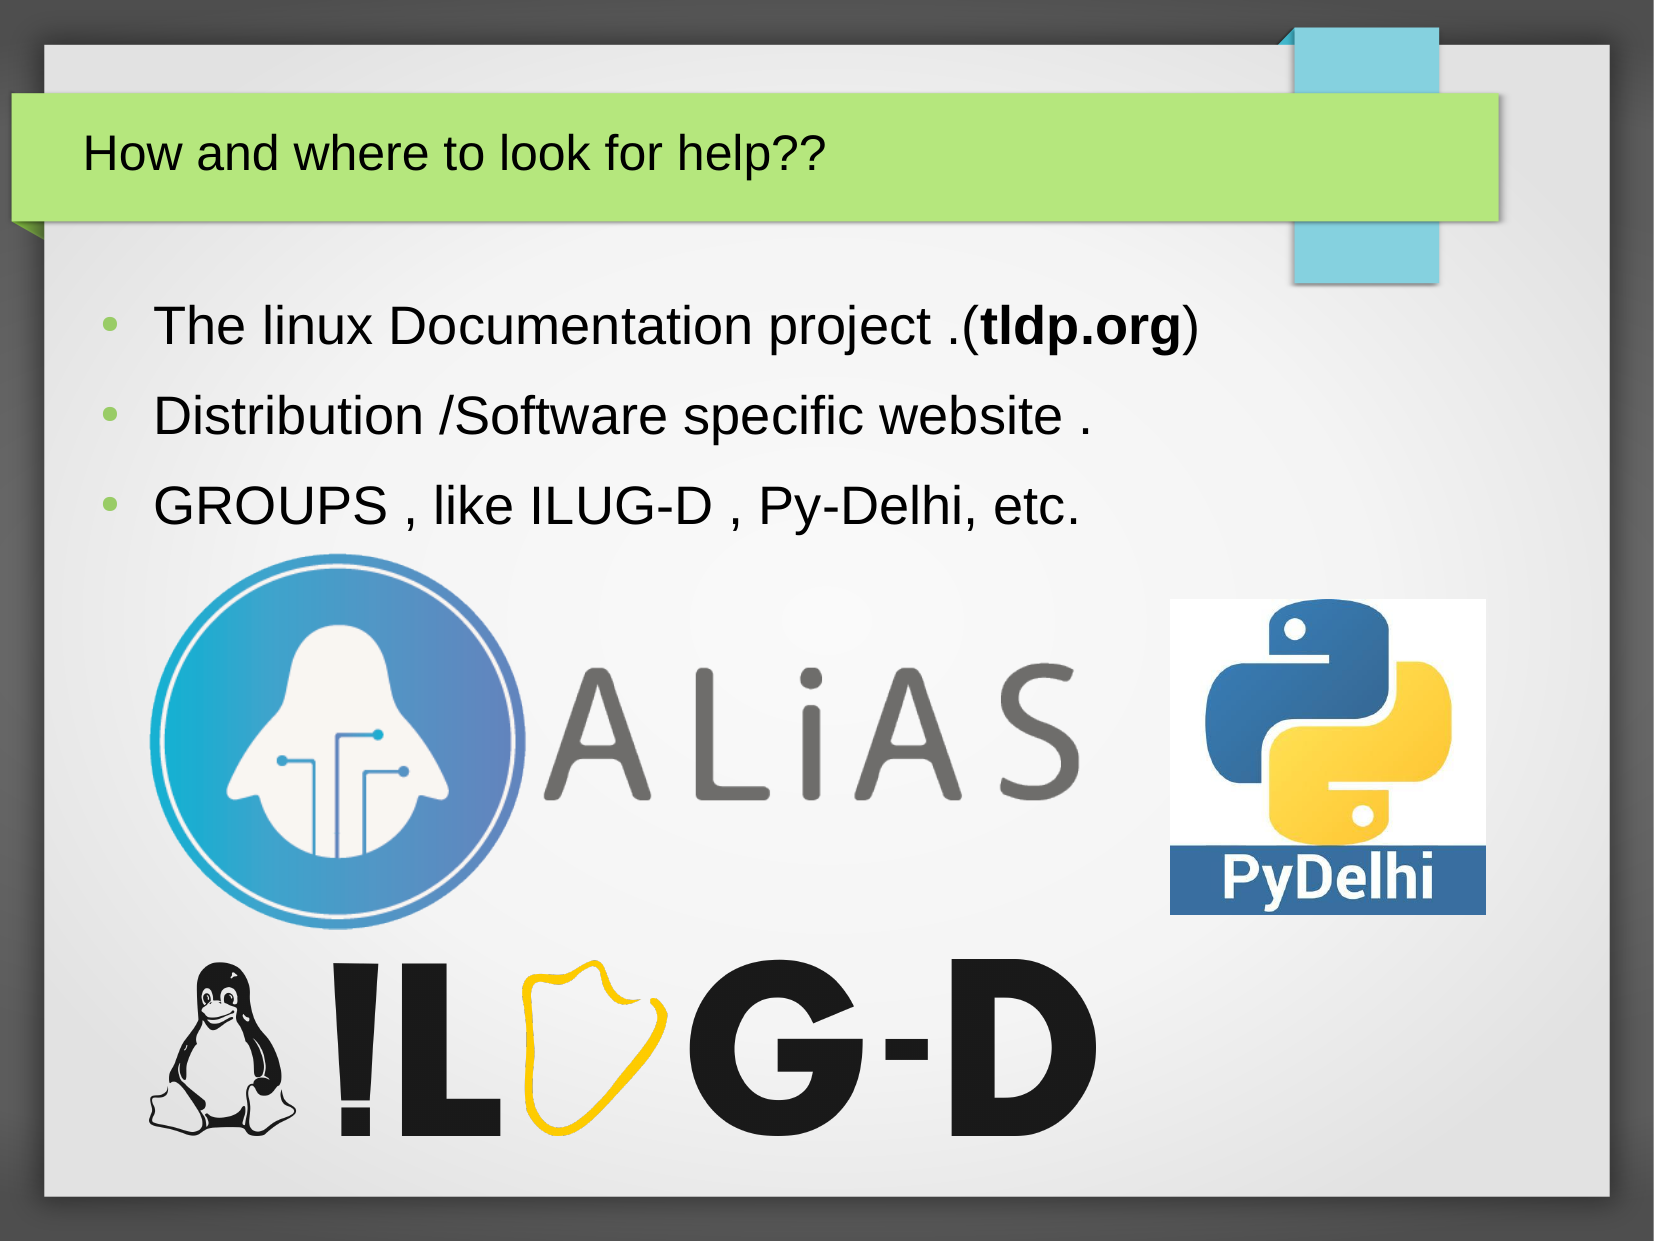

# How and where to look for help??
The linux Documentation project .(tldp.org)
Distribution /Software specific website .
GROUPS , like ILUG-D , Py-Delhi, etc.